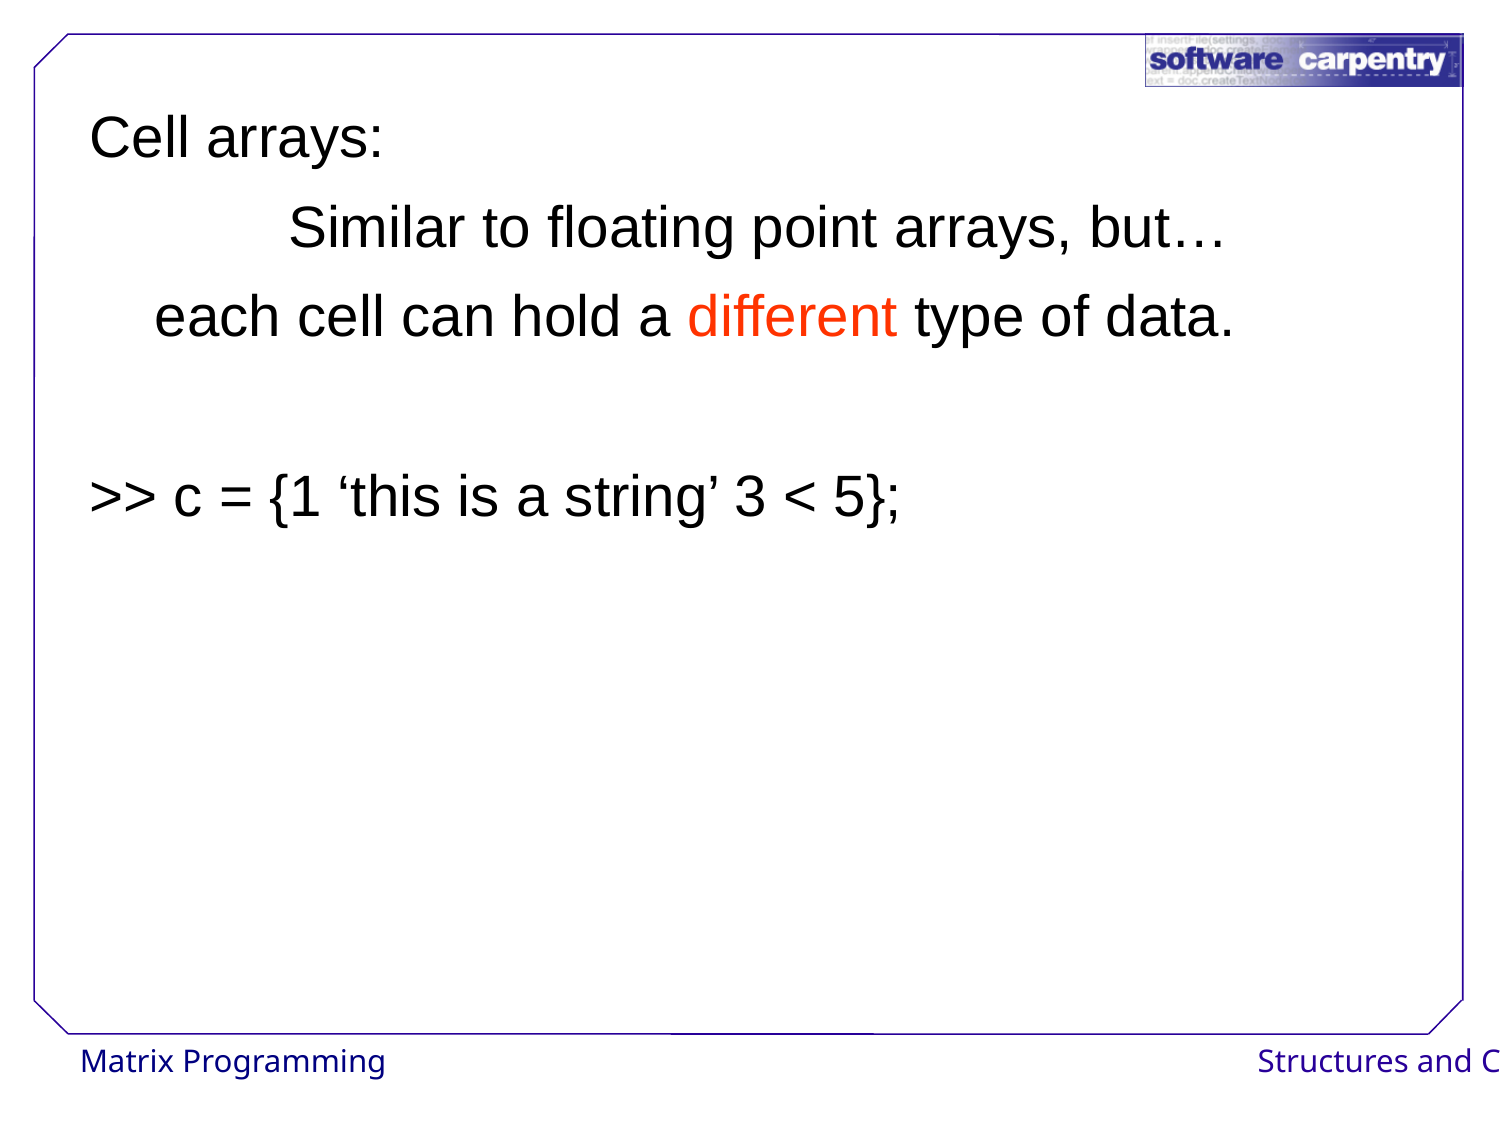

# Cell arrays:
		Similar to floating point arrays, but…
 each cell can hold a different type of data.
>> c = {1 ‘this is a string’ 3 < 5};